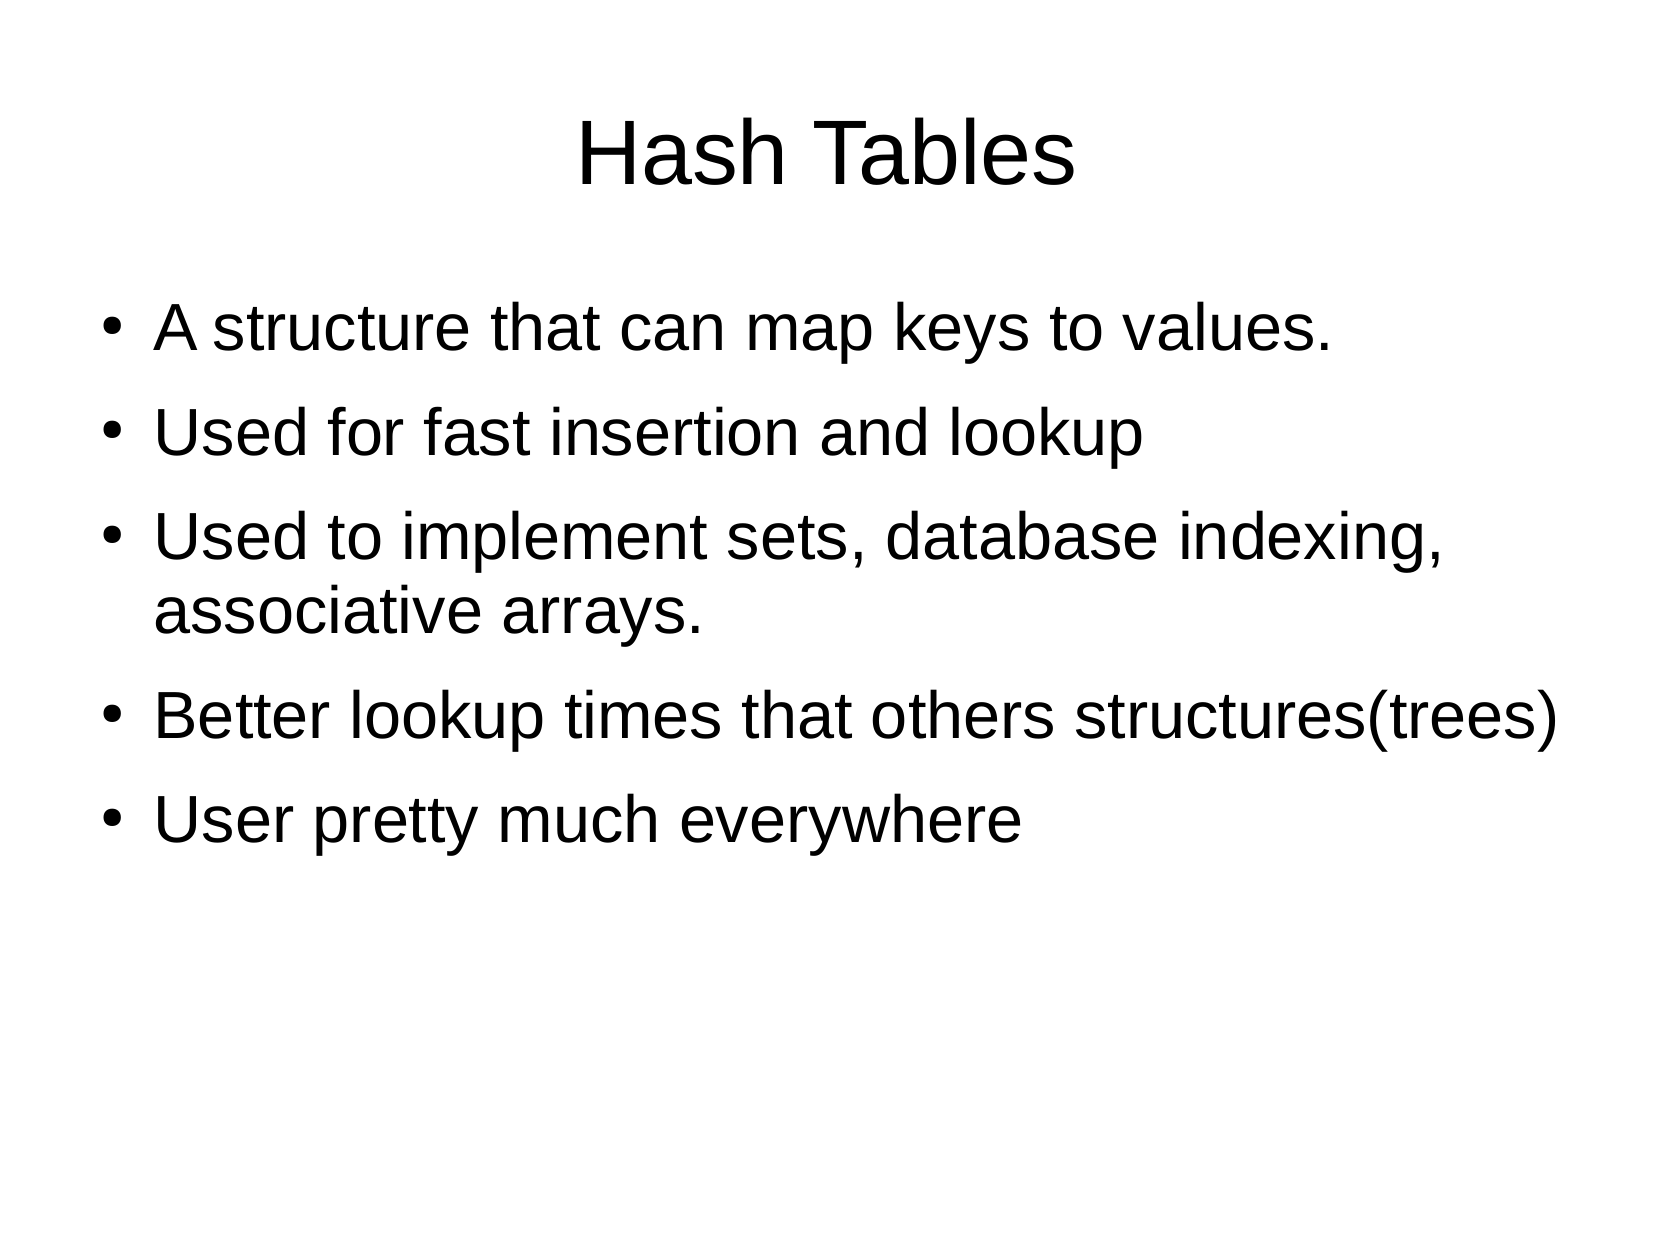

# Hash Tables
A structure that can map keys to values.
Used for fast insertion and lookup
Used to implement sets, database indexing, associative arrays.
Better lookup times that others structures(trees)
User pretty much everywhere